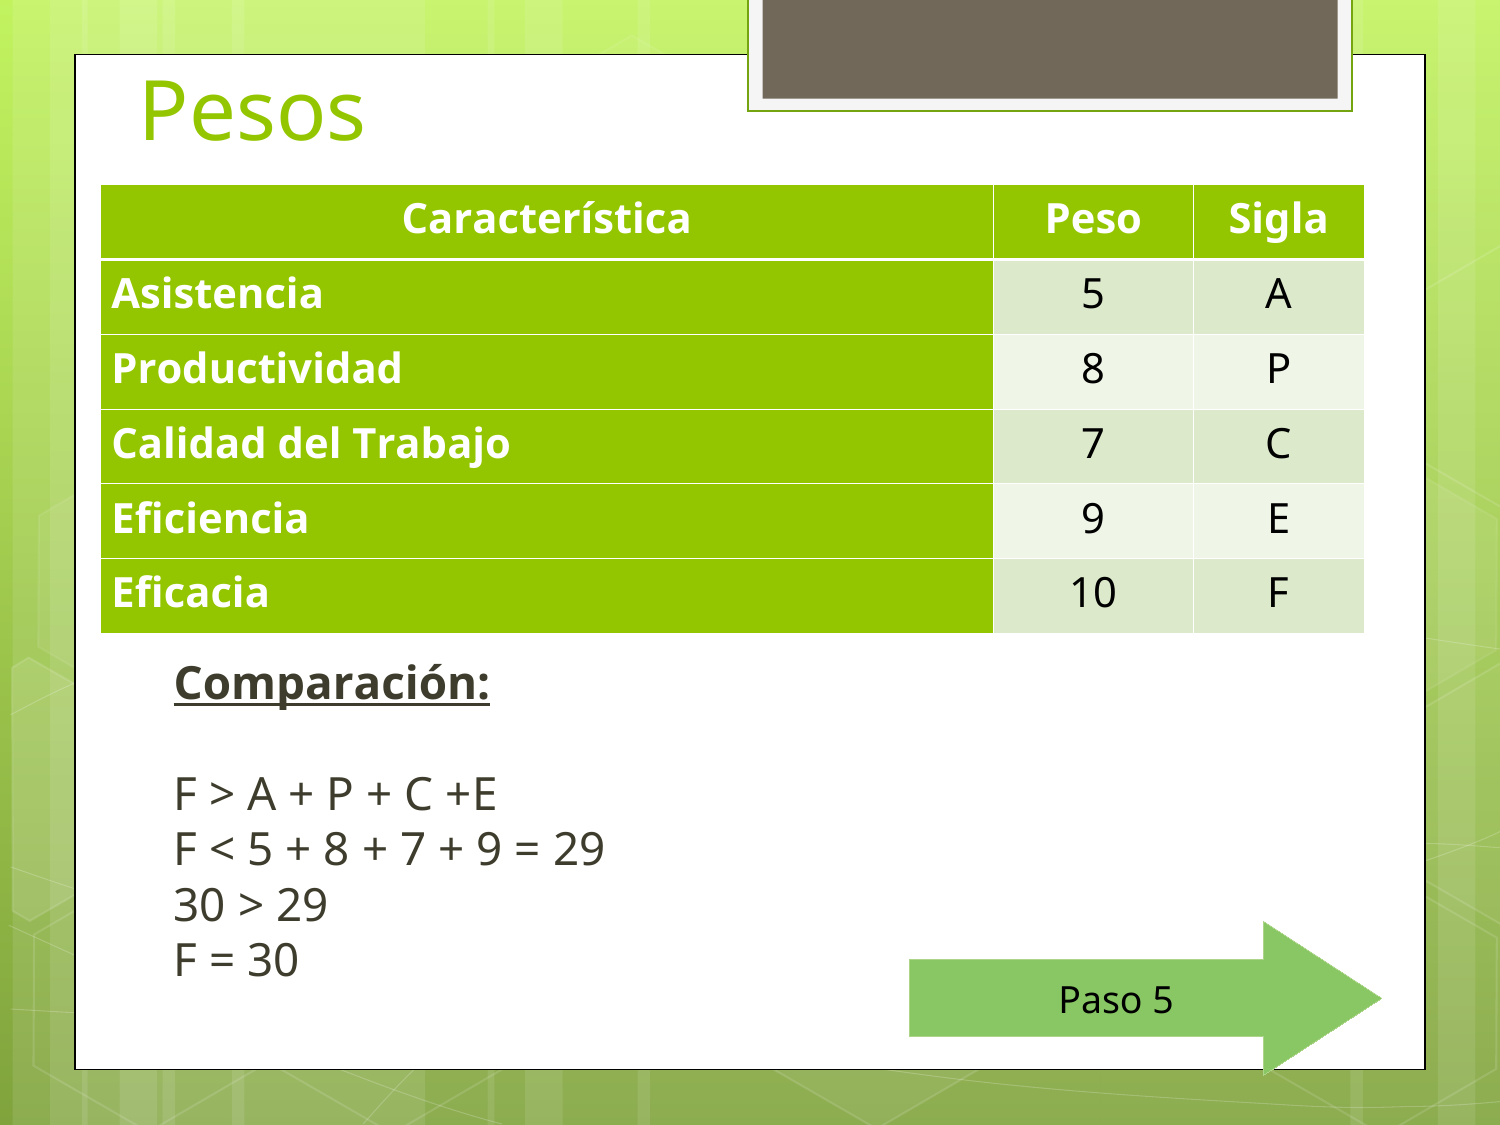

# Pesos
| Característica | Peso | Sigla |
| --- | --- | --- |
| Asistencia | 5 | A |
| Productividad | 8 | P |
| Calidad del Trabajo | 7 | C |
| Eficiencia | 9 | E |
| Eficacia | 10 | F |
Comparación:
F > A + P + C +E
F < 5 + 8 + 7 + 9 = 29
30 > 29
F = 30
Paso 5